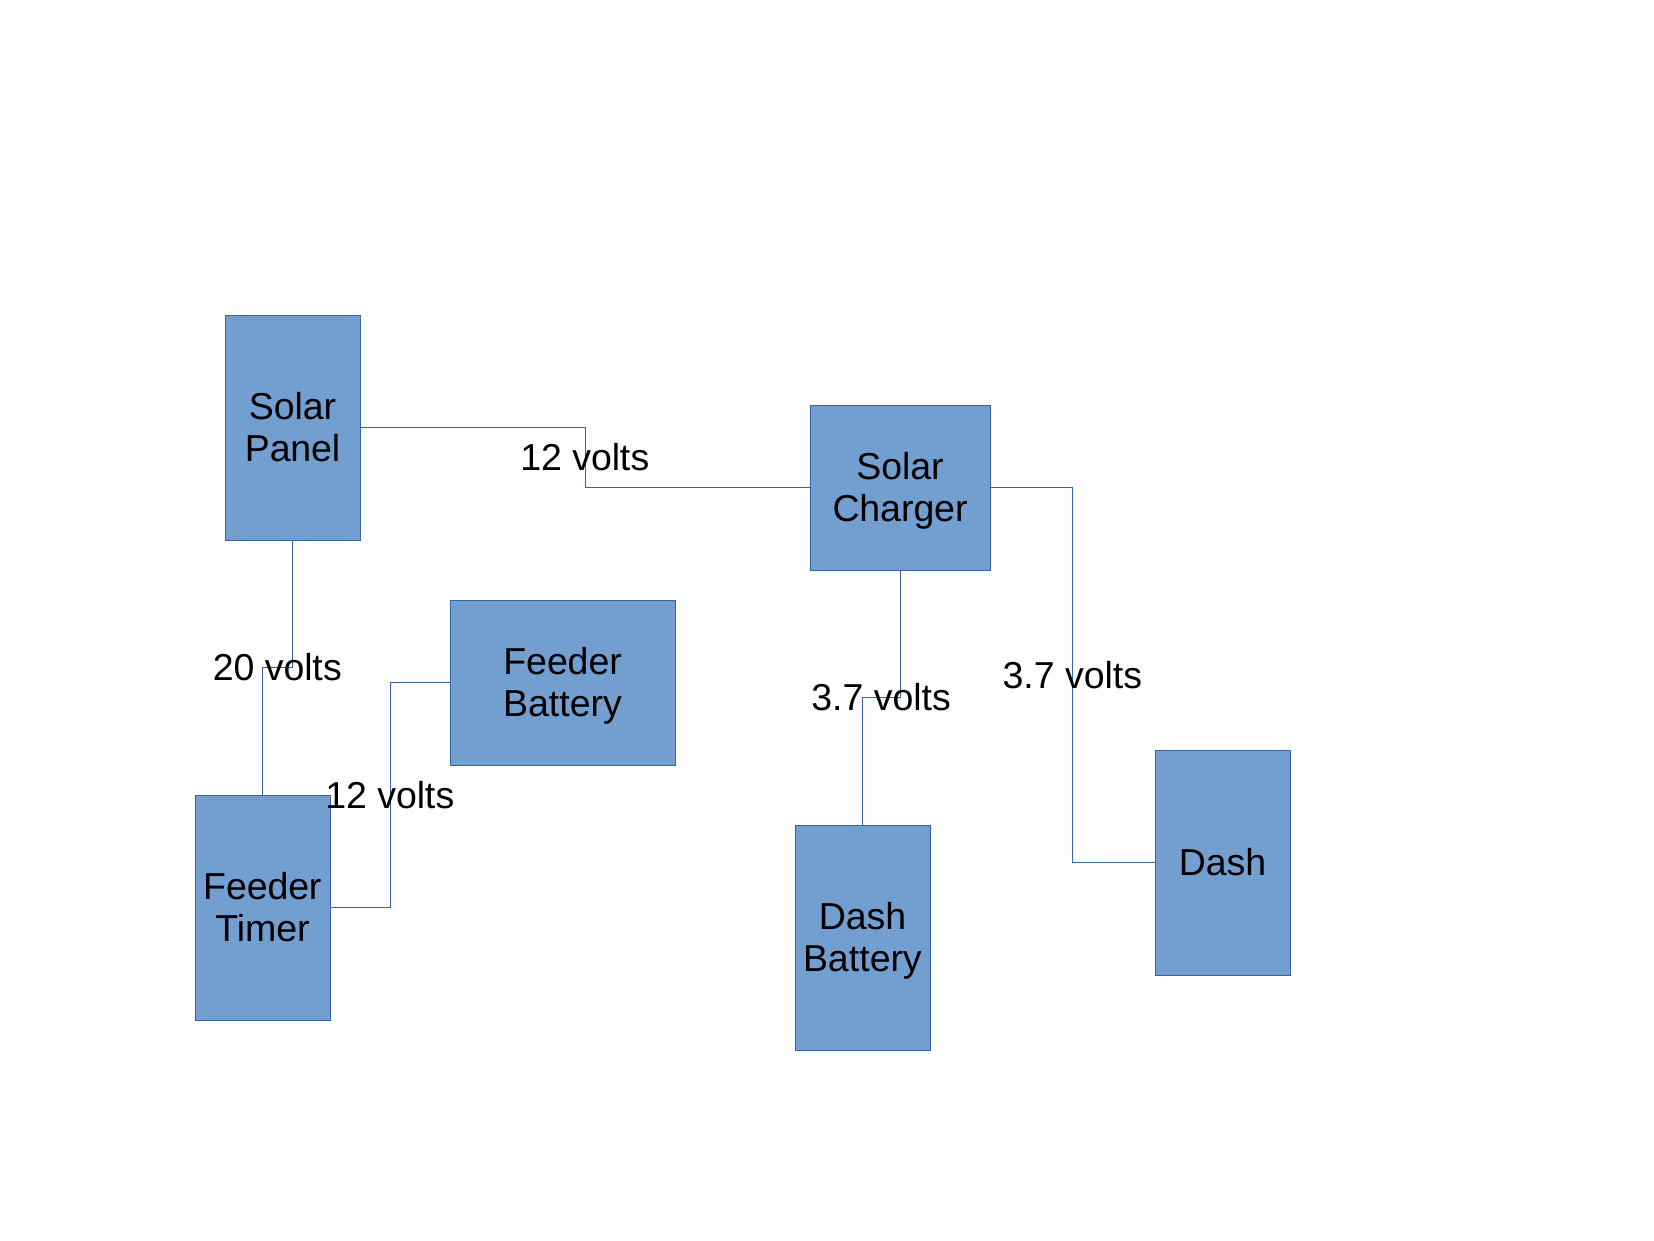

#
Solar
Panel
Solar
Charger
Feeder
Battery
Dash
Feeder
Timer
Dash
Battery